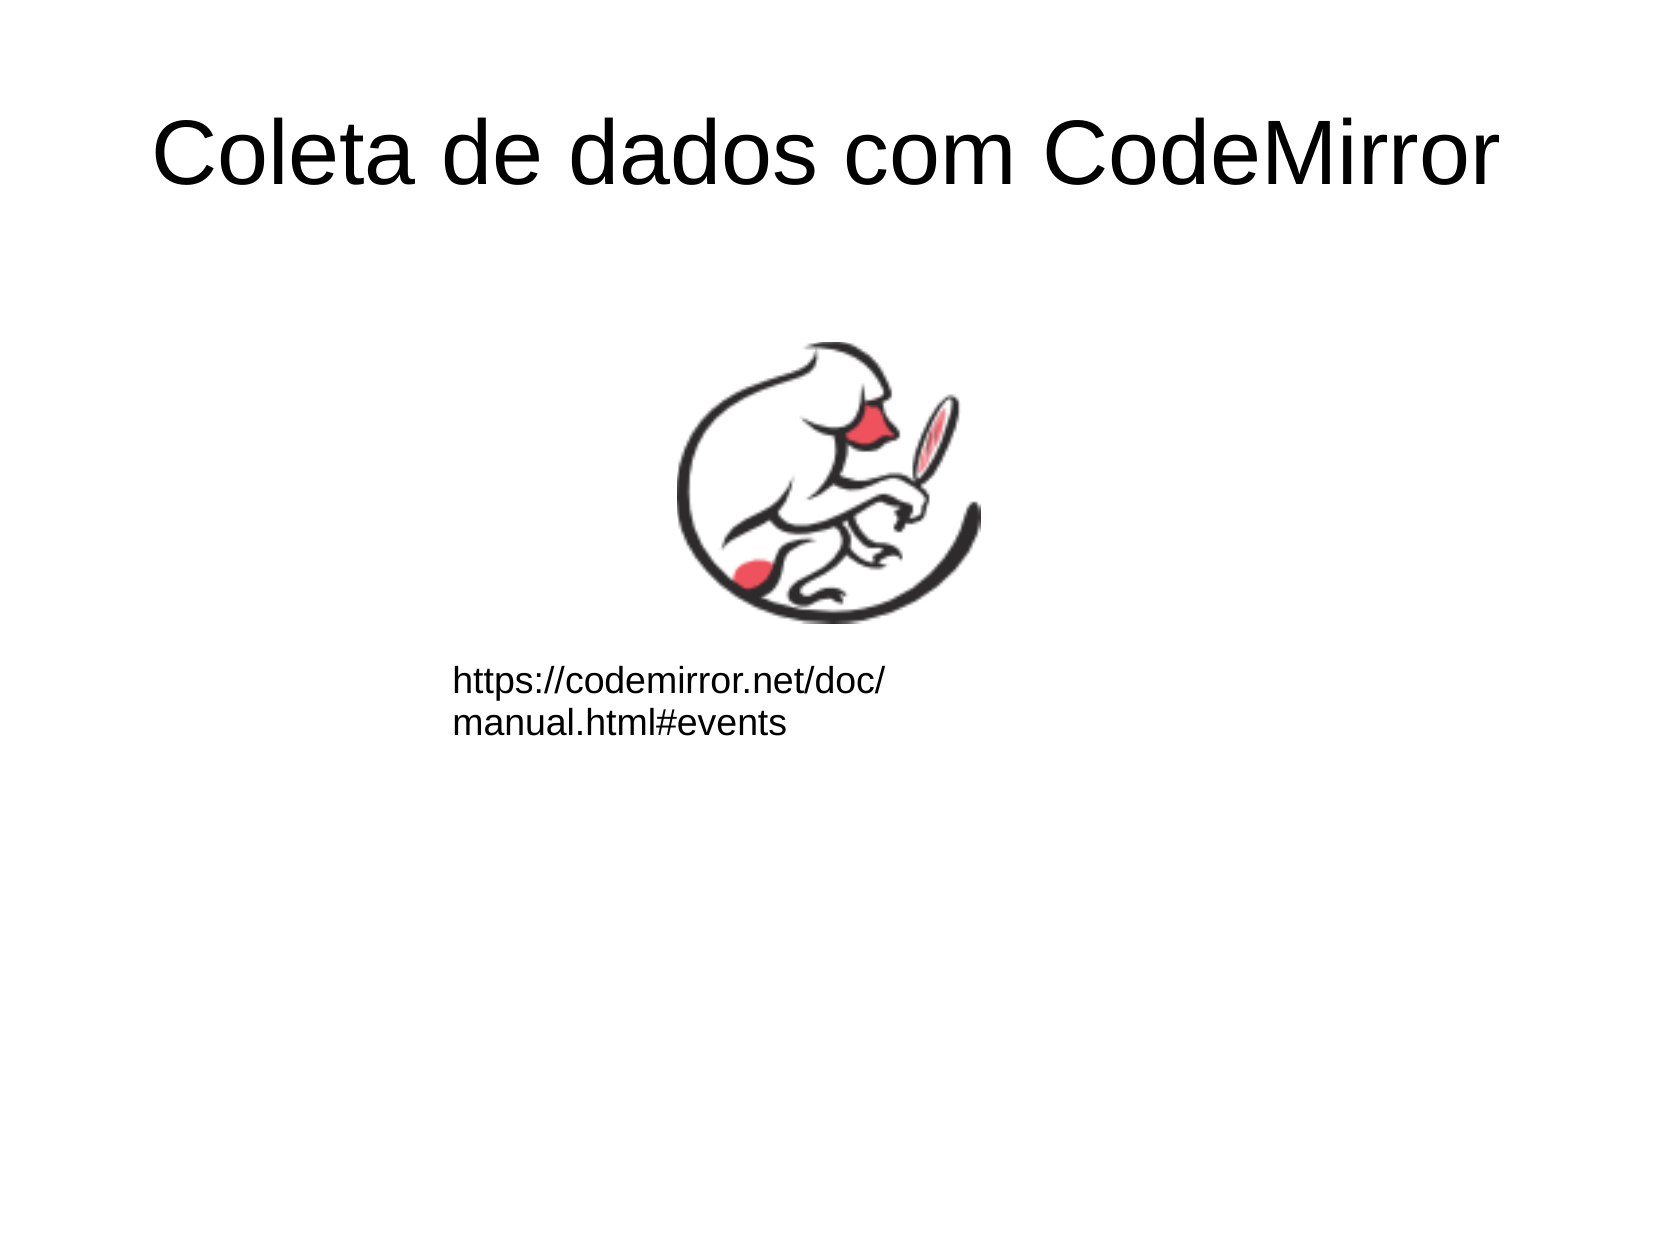

# Coleta de dados com CodeMirror
https://codemirror.net/doc/manual.html#events